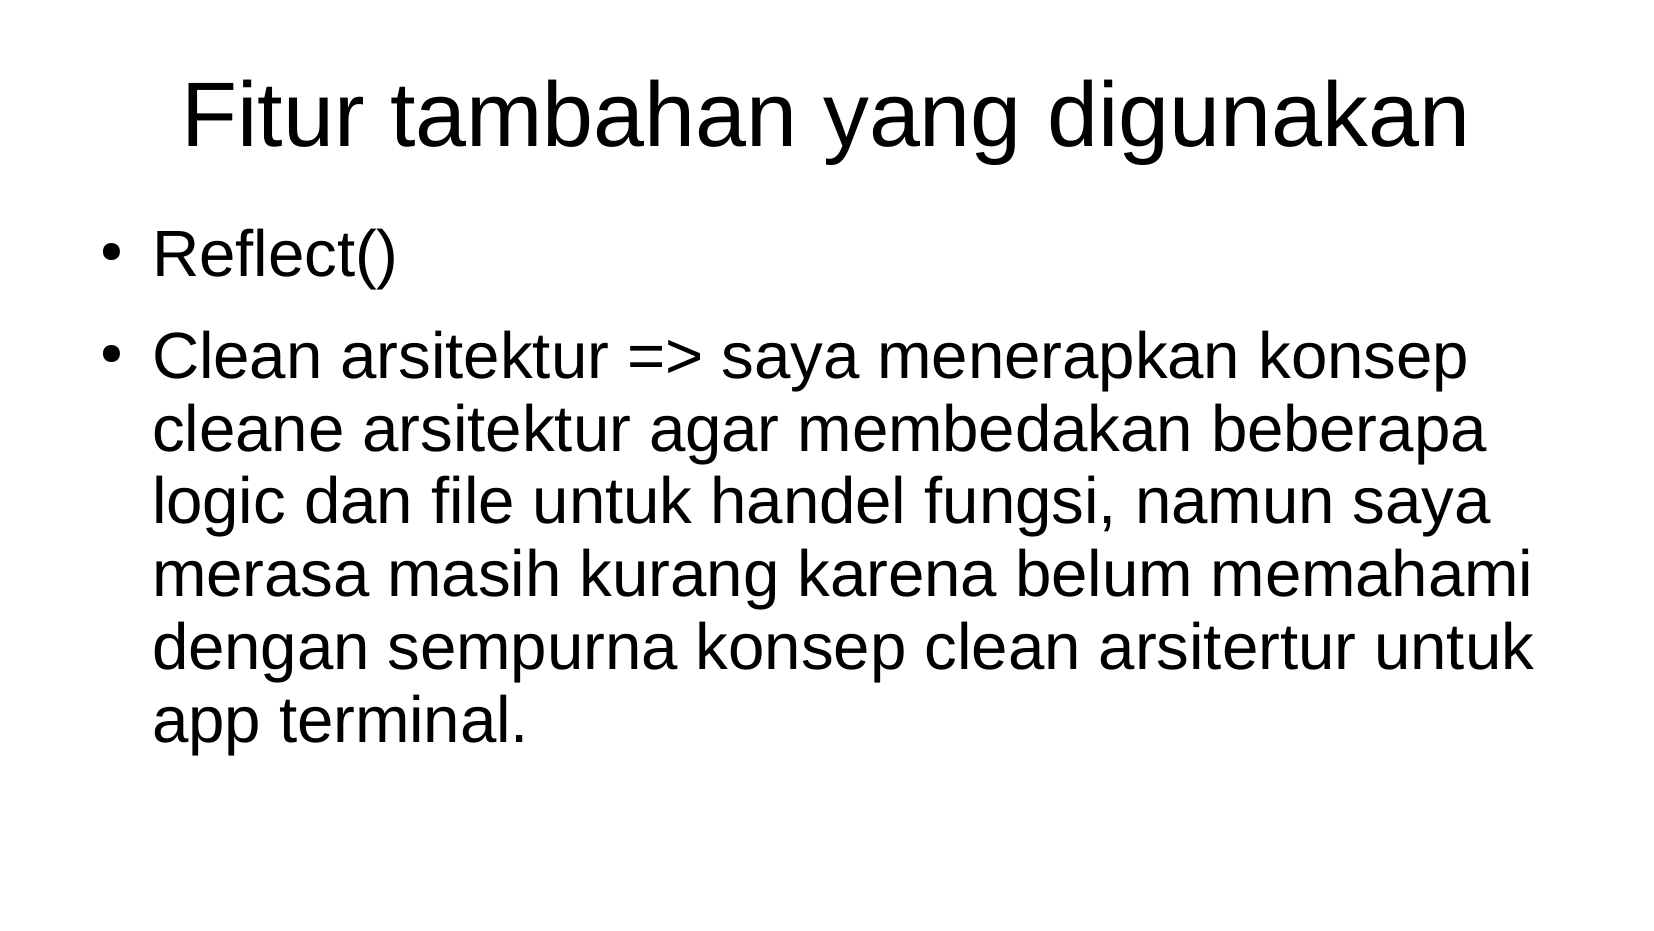

# Fitur tambahan yang digunakan
Reflect()
Clean arsitektur => saya menerapkan konsep cleane arsitektur agar membedakan beberapa logic dan file untuk handel fungsi, namun saya merasa masih kurang karena belum memahami dengan sempurna konsep clean arsitertur untuk app terminal.